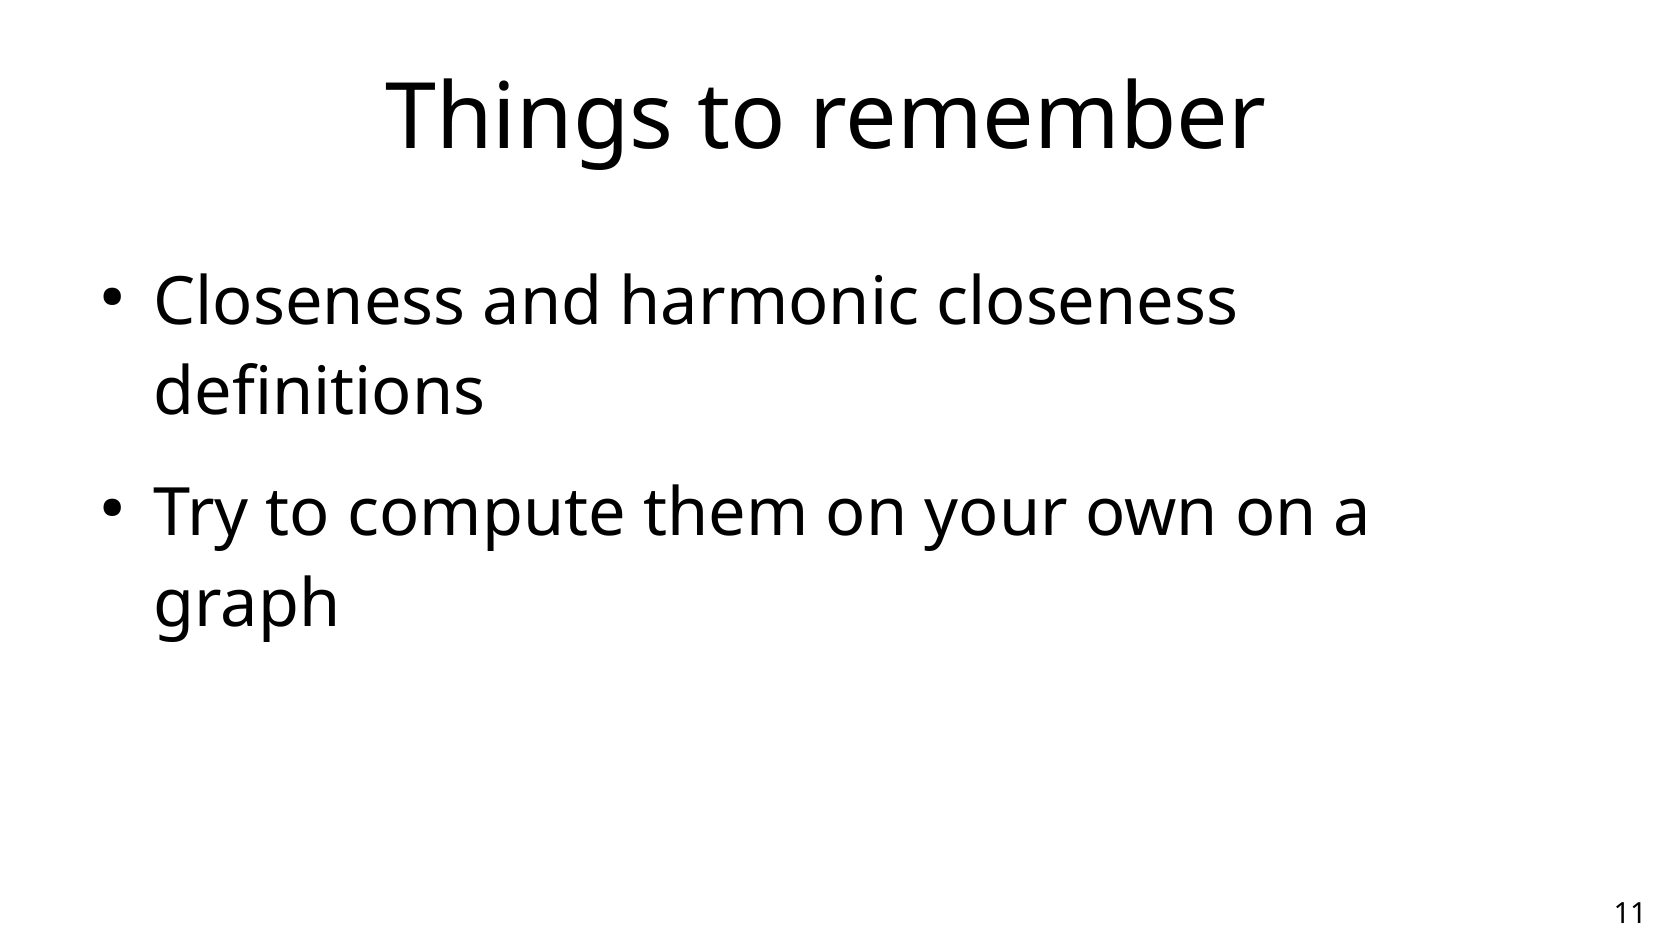

# Things to remember
Closeness and harmonic closeness definitions
Try to compute them on your own on a graph
11